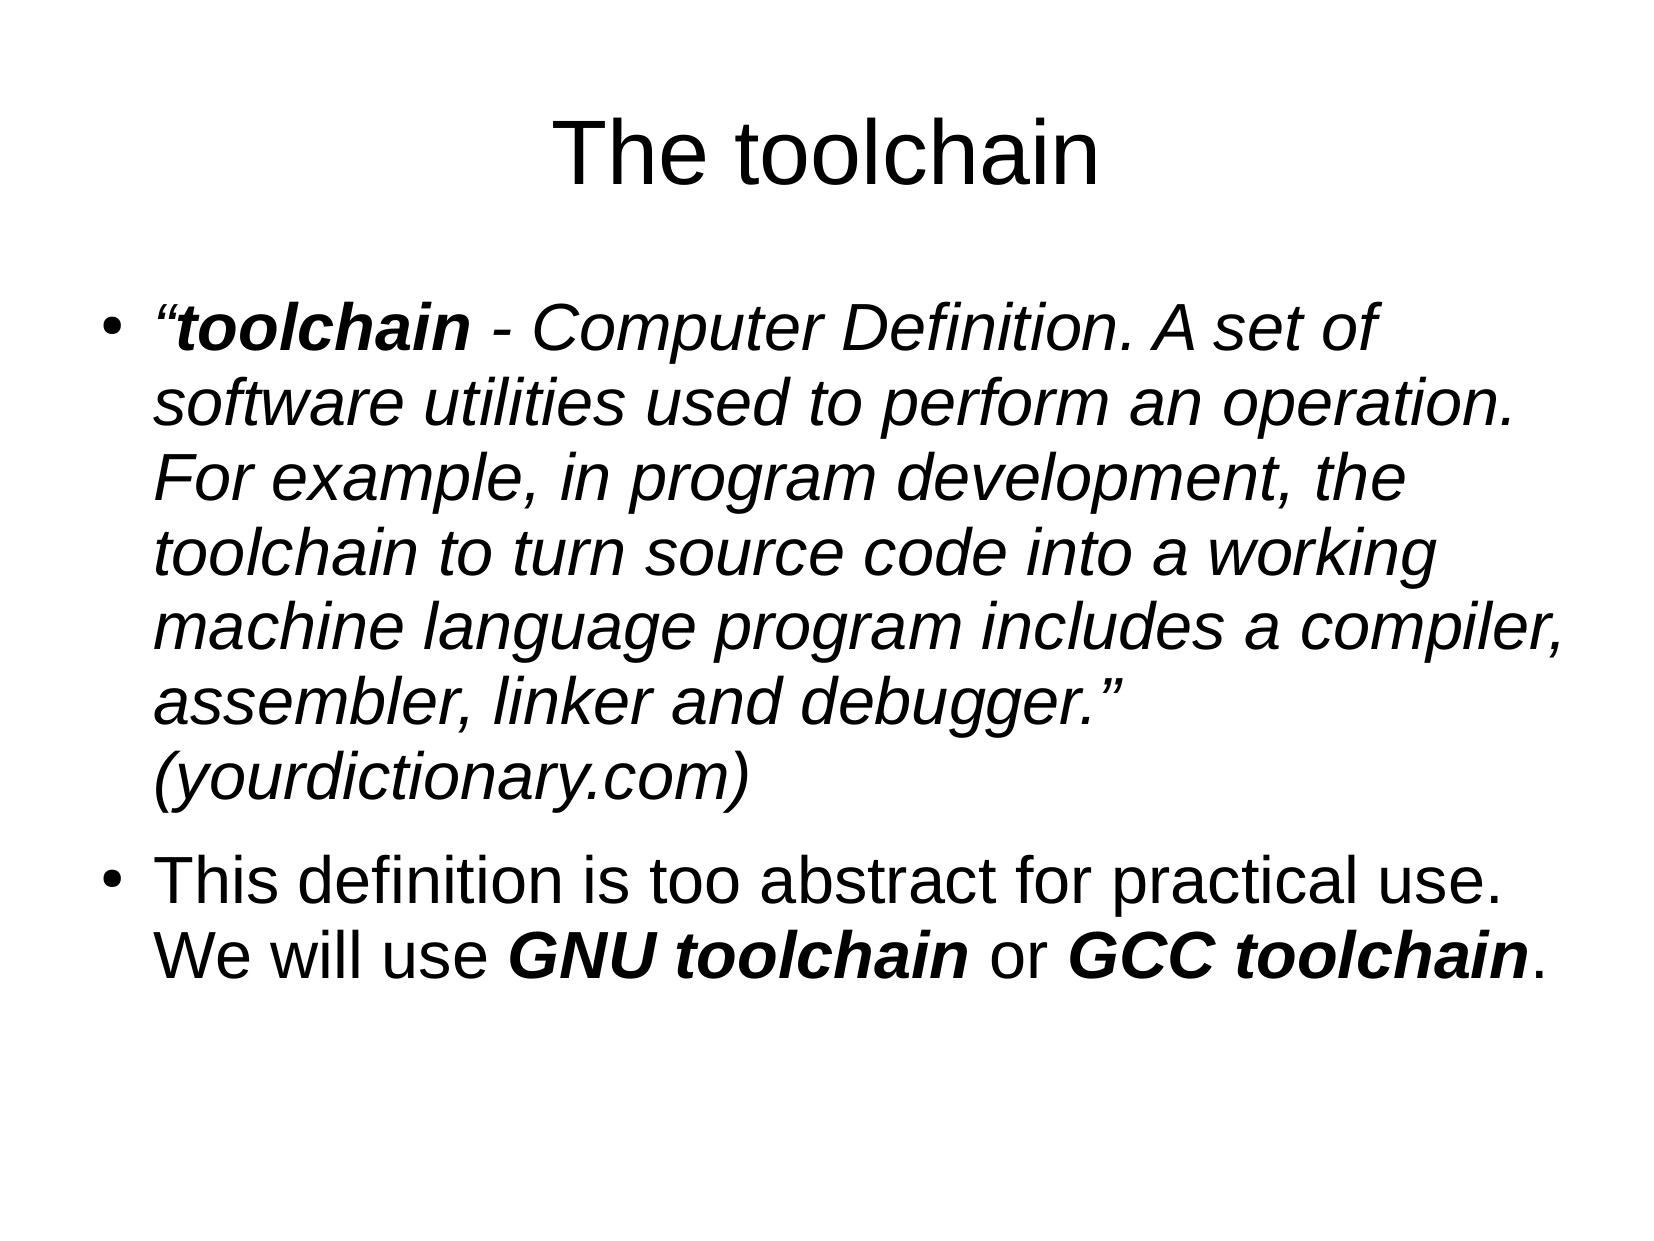

# The toolchain
“toolchain - Computer Definition. A set of software utilities used to perform an operation. For example, in program development, the toolchain to turn source code into a working machine language program includes a compiler, assembler, linker and debugger.” (yourdictionary.com)
This definition is too abstract for practical use. We will use GNU toolchain or GCC toolchain.